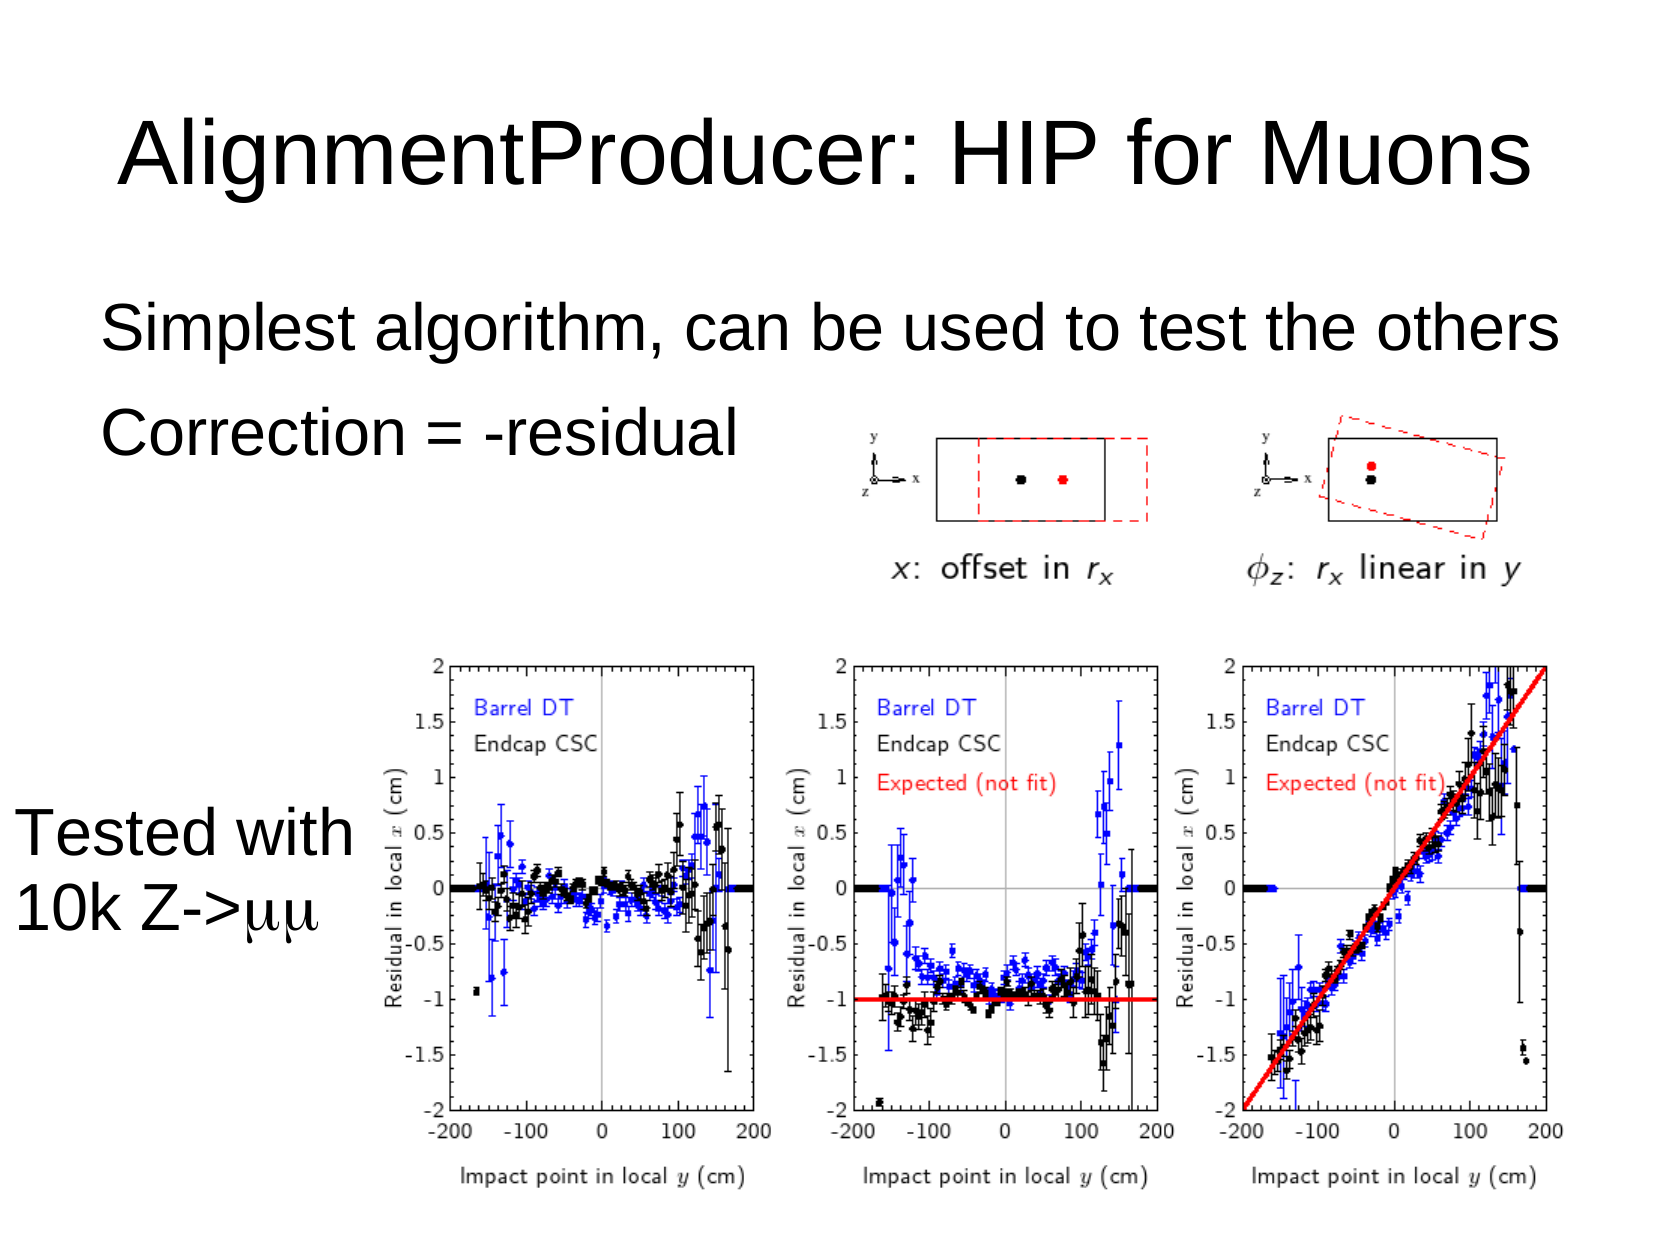

# AlignmentProducer: HIP for Muons
Simplest algorithm, can be used to test the others
Correction = -residual
Tested with 10k Z->mm